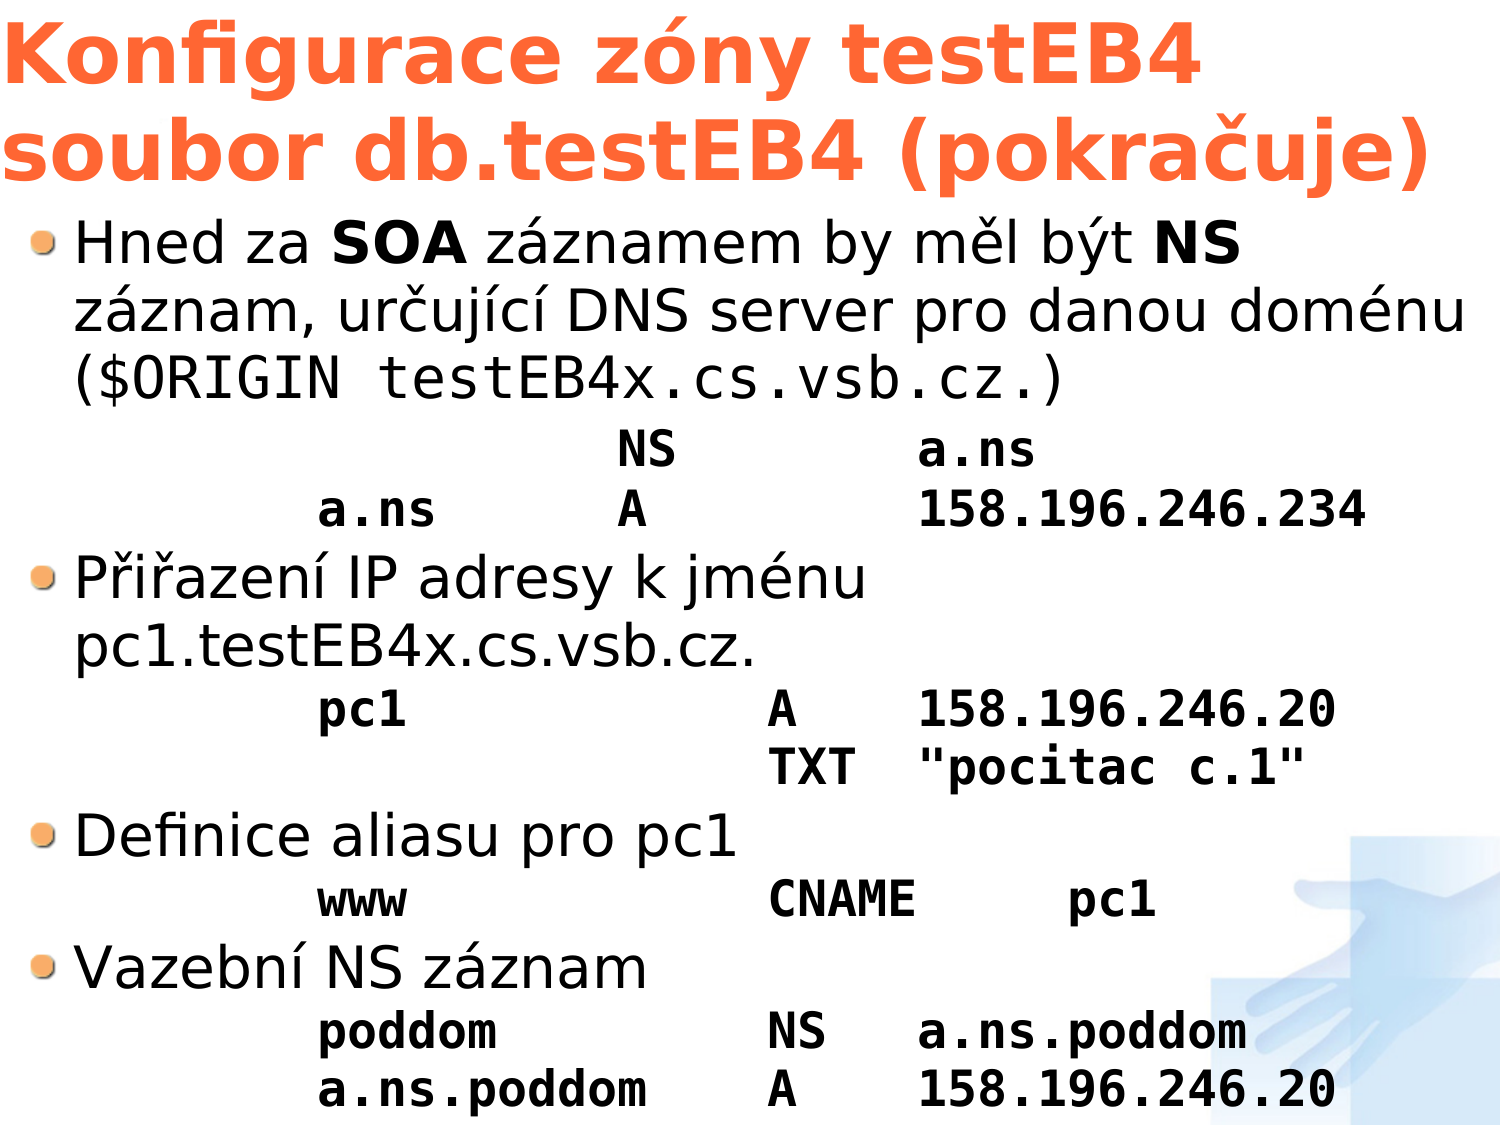

# Konfigurace zóny testEB4 soubor db.testEB4 (pokračuje)
Hned za SOA záznamem by měl být NS záznam, určující DNS server pro danou doménu ($ORIGIN testEB4x.cs.vsb.cz.)
				NS		a.ns
		a.ns		A		158.196.246.234
Přiřazení IP adresy k jménu pc1.testEB4x.cs.vsb.cz.
		pc1			A	158.196.246.20
					TXT	"pocitac c.1"
Definice aliasu pro pc1
		www			CNAME	pc1
Vazební NS záznam
		poddom		NS	a.ns.poddom
		a.ns.poddom	A	158.196.246.20